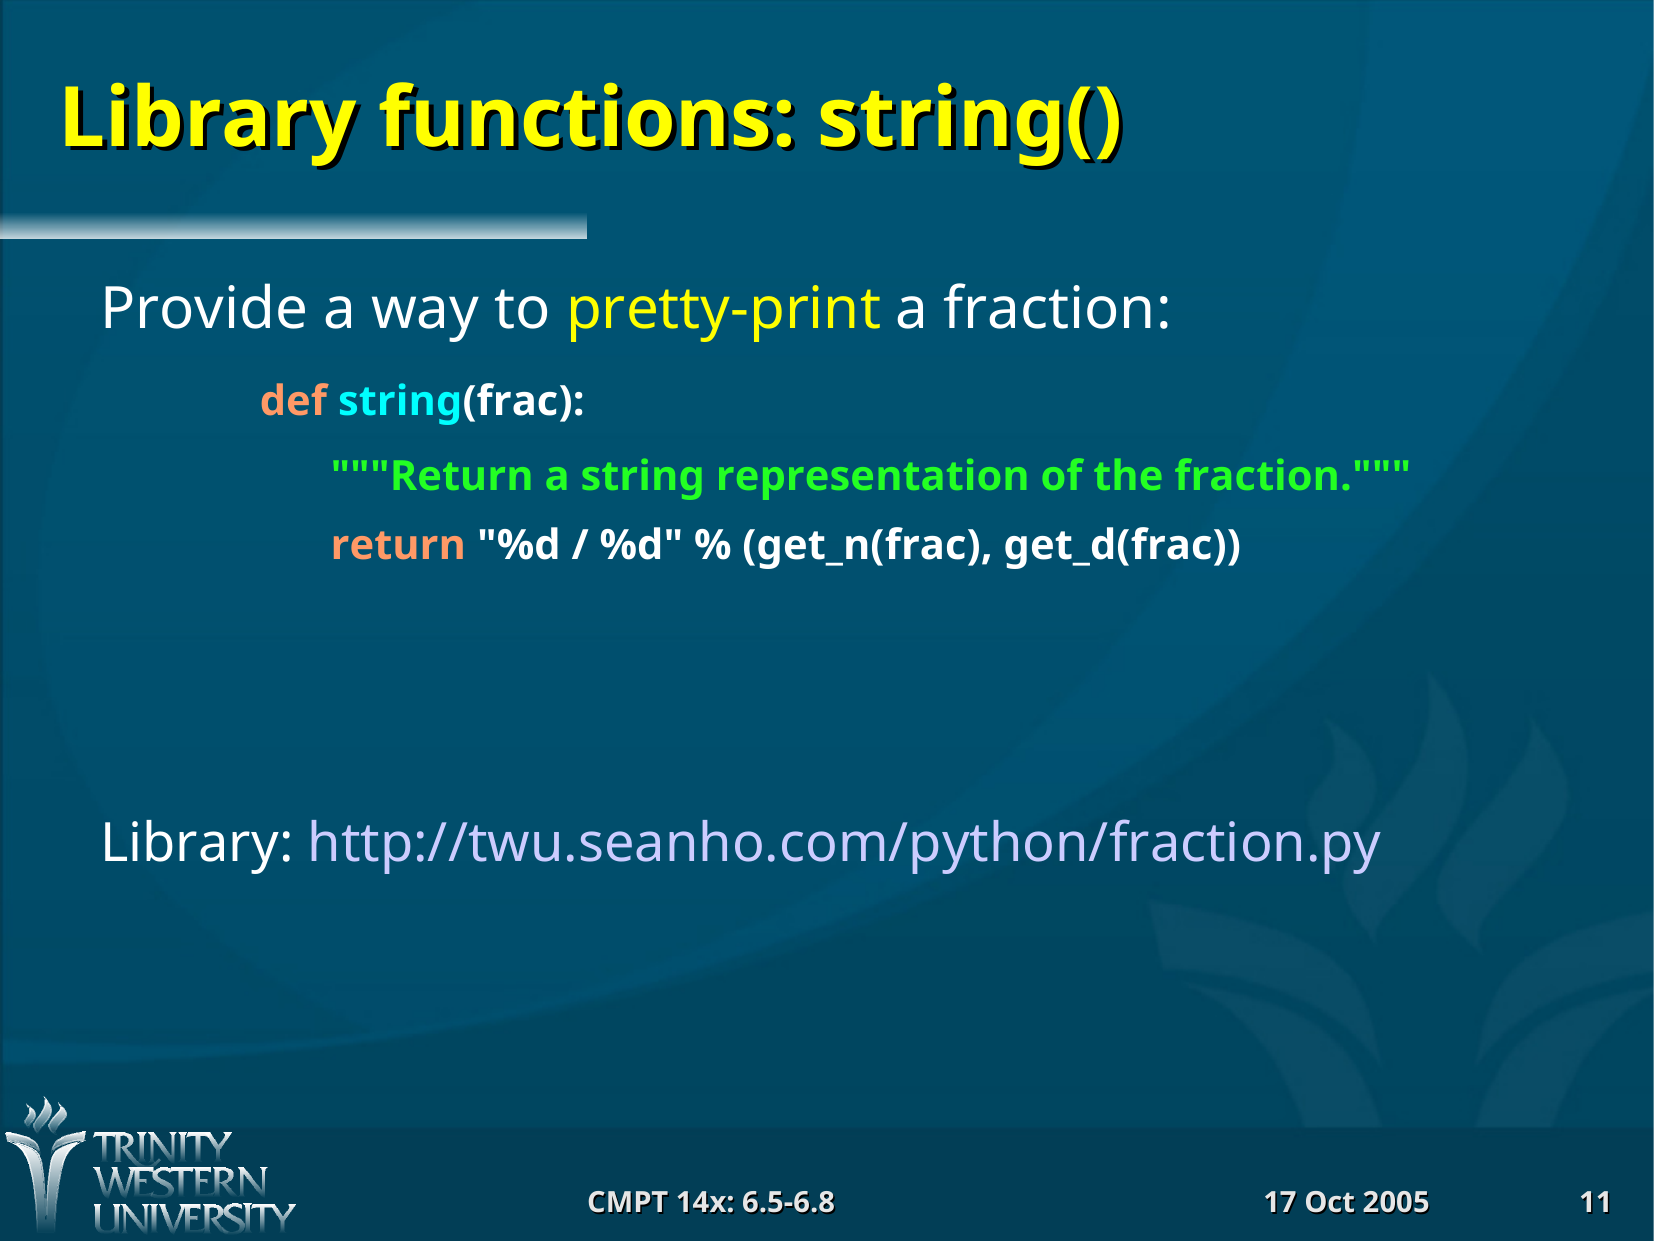

# Library functions: string()
Provide a way to pretty-print a fraction:
def string(frac):
"""Return a string representation of the fraction."""
return "%d / %d" % (get_n(frac), get_d(frac))
Library: http://twu.seanho.com/python/fraction.py
CMPT 14x: 6.5-6.8
17 Oct 2005
11